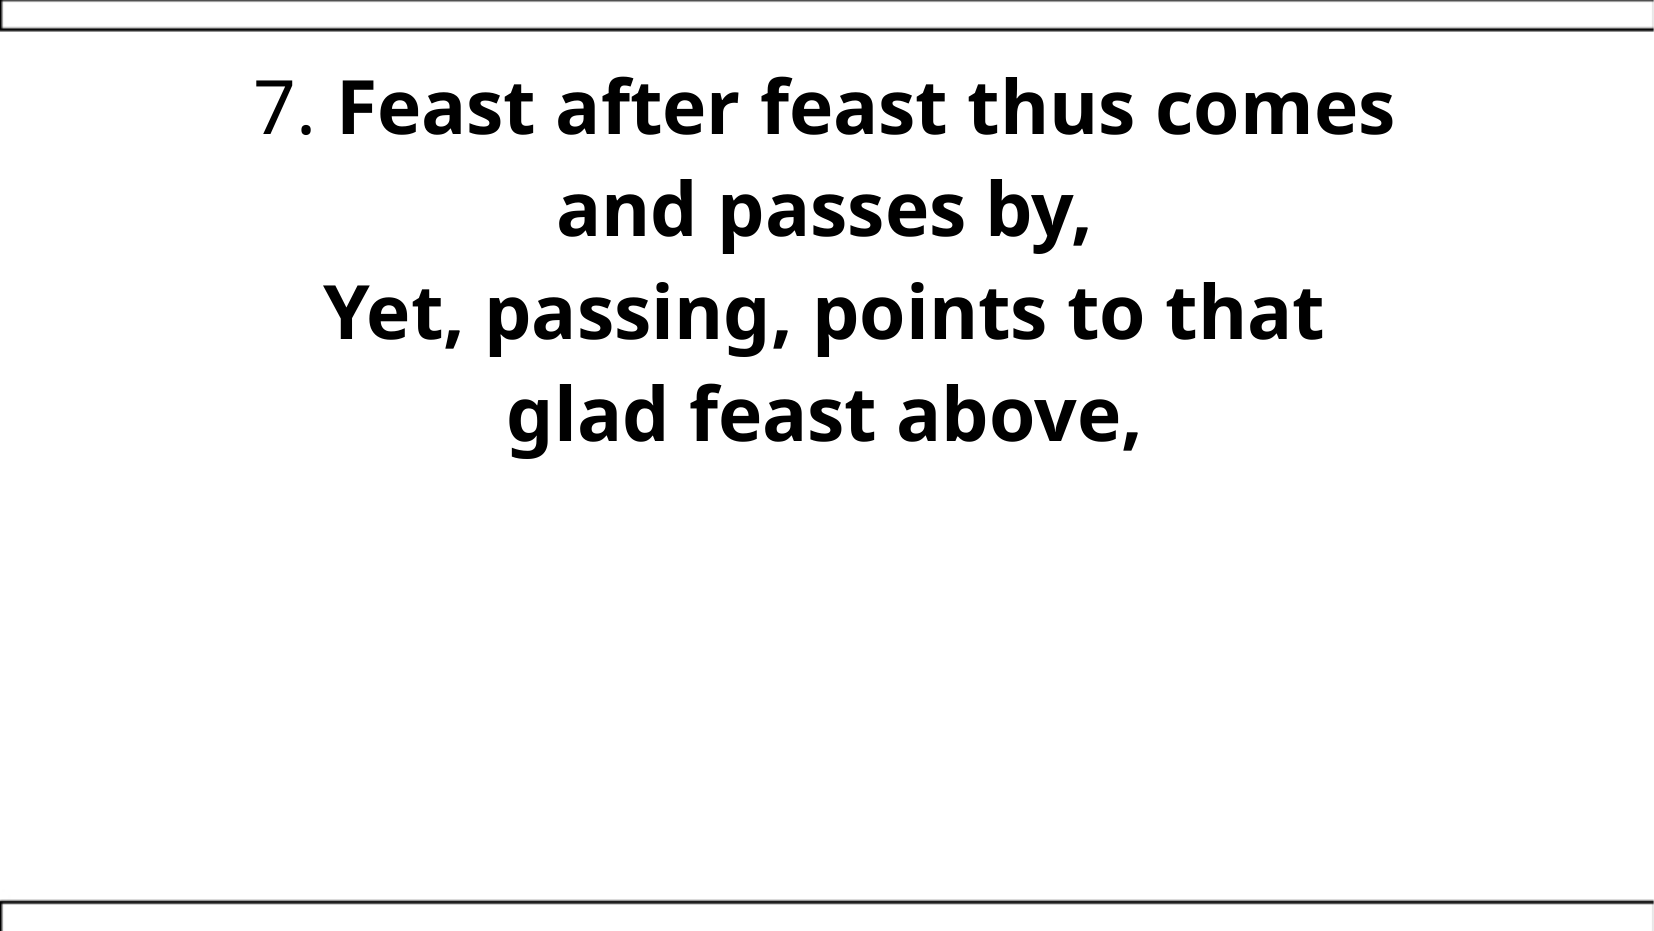

7. Feast after feast thus comes
and passes by,
Yet, passing, points to that
glad feast above,